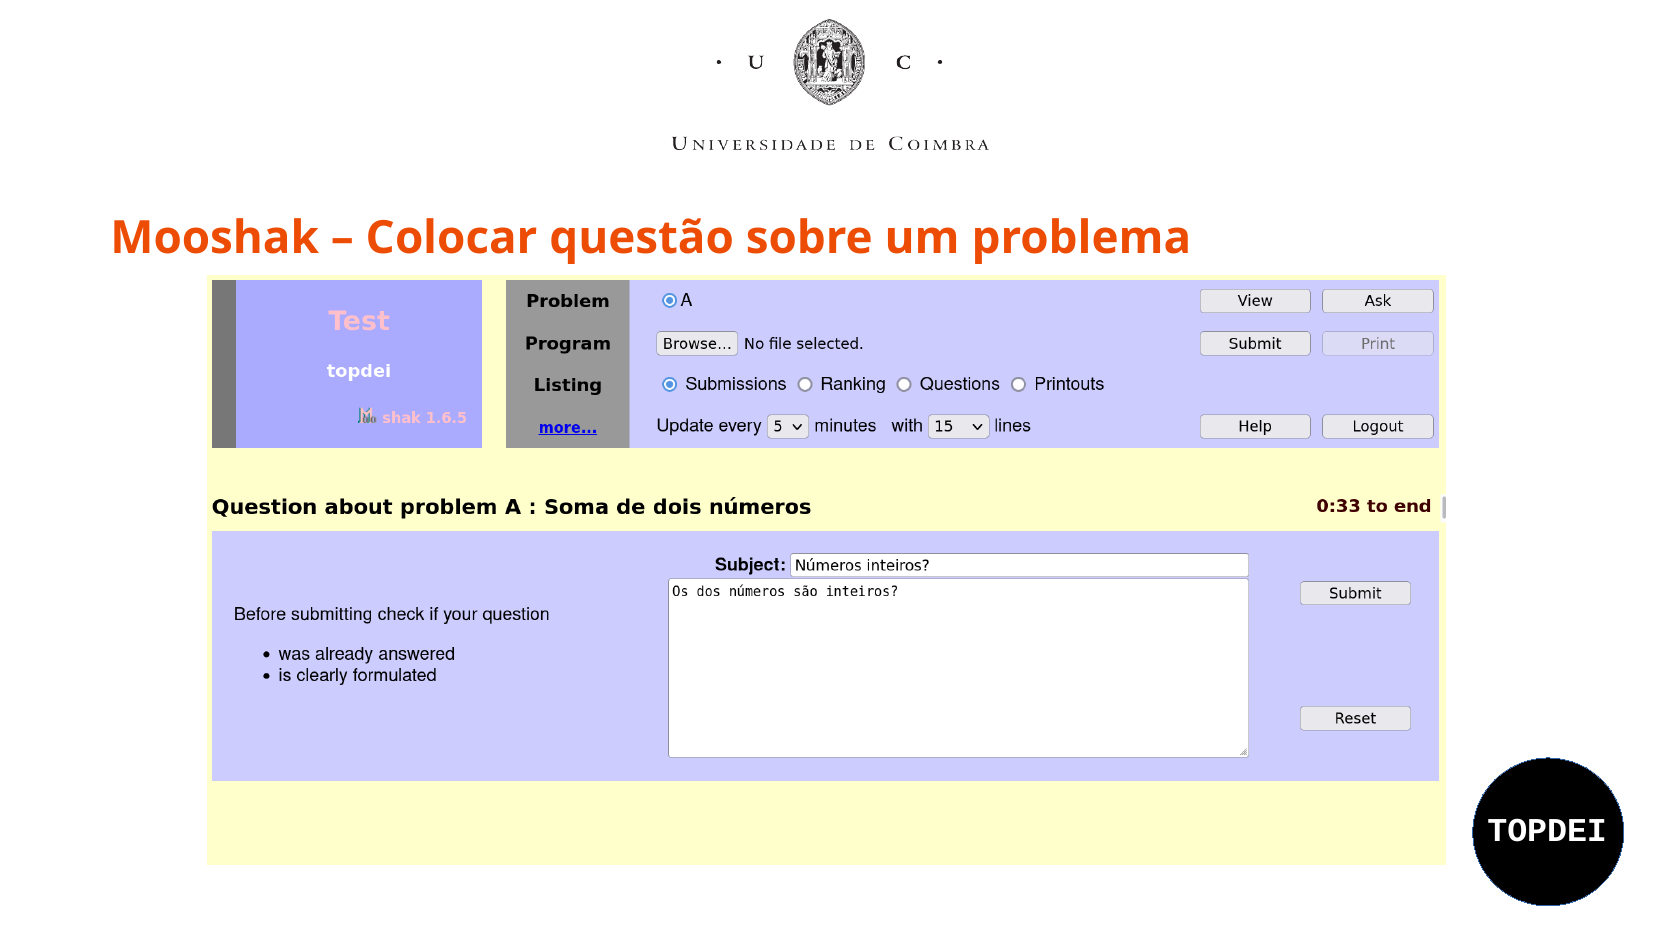

Mooshak – Colocar questão sobre um problema
TOPDEI